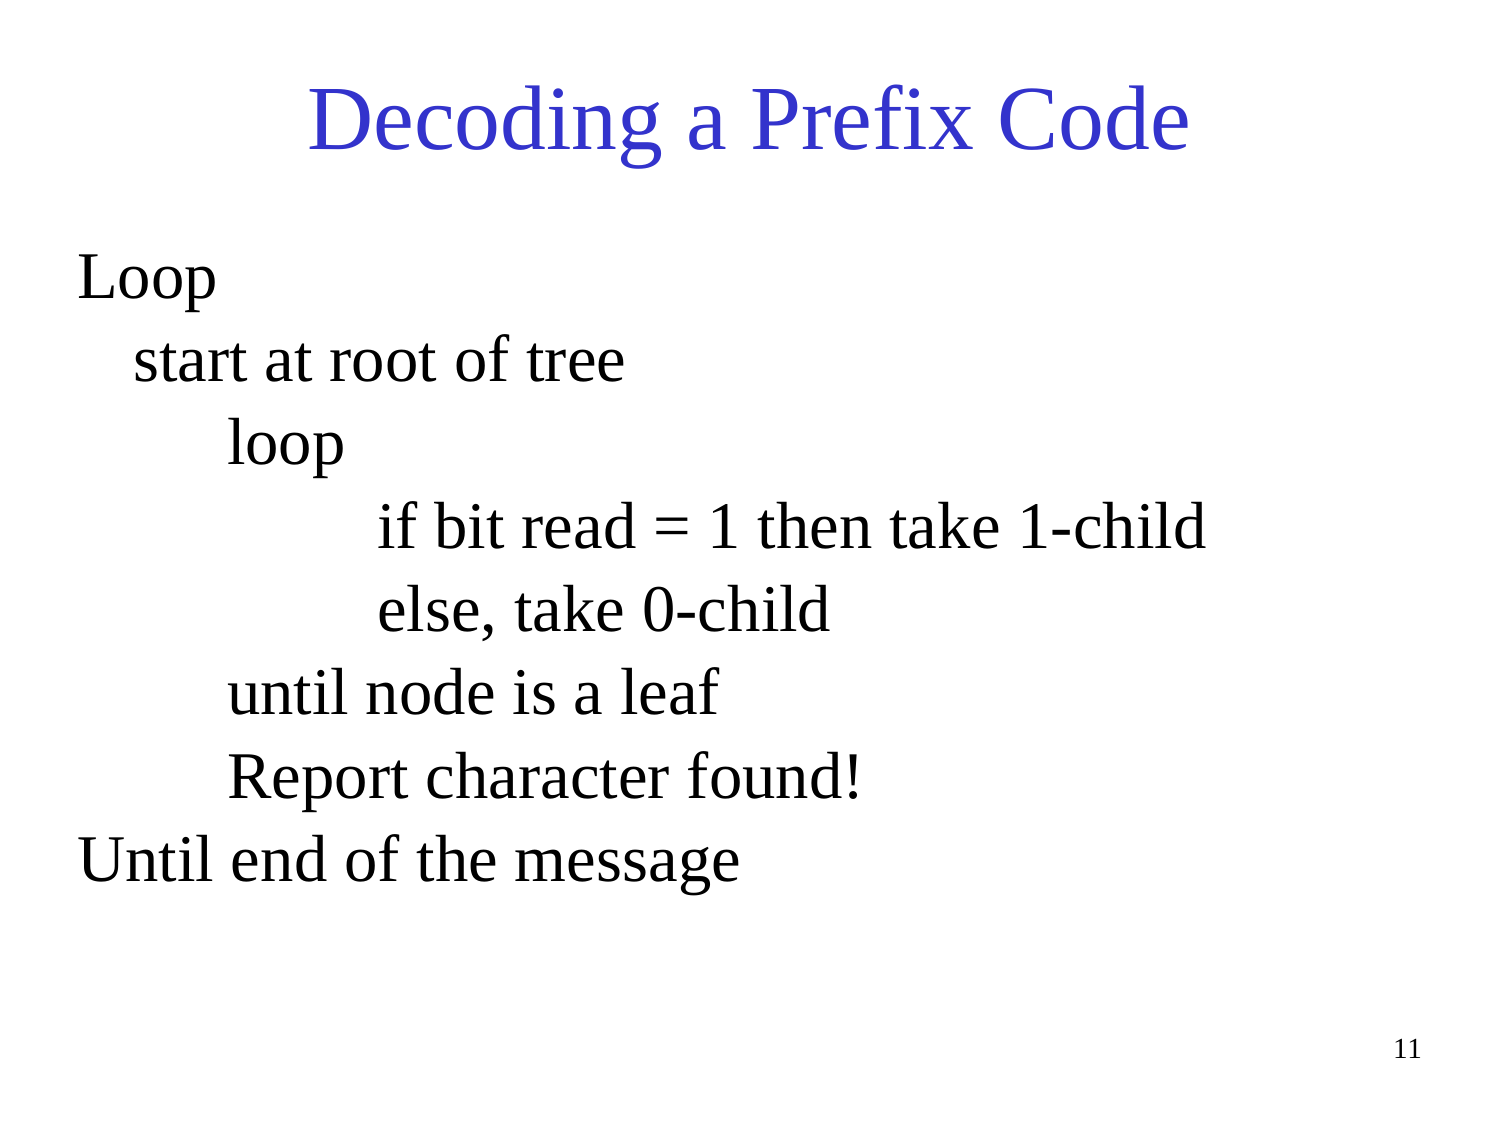

# Decoding a Prefix Code
Loop
	start at root of tree
		loop
			if bit read = 1 then take 1-child
			else, take 0-child
		until node is a leaf
		Report character found!
Until end of the message
11